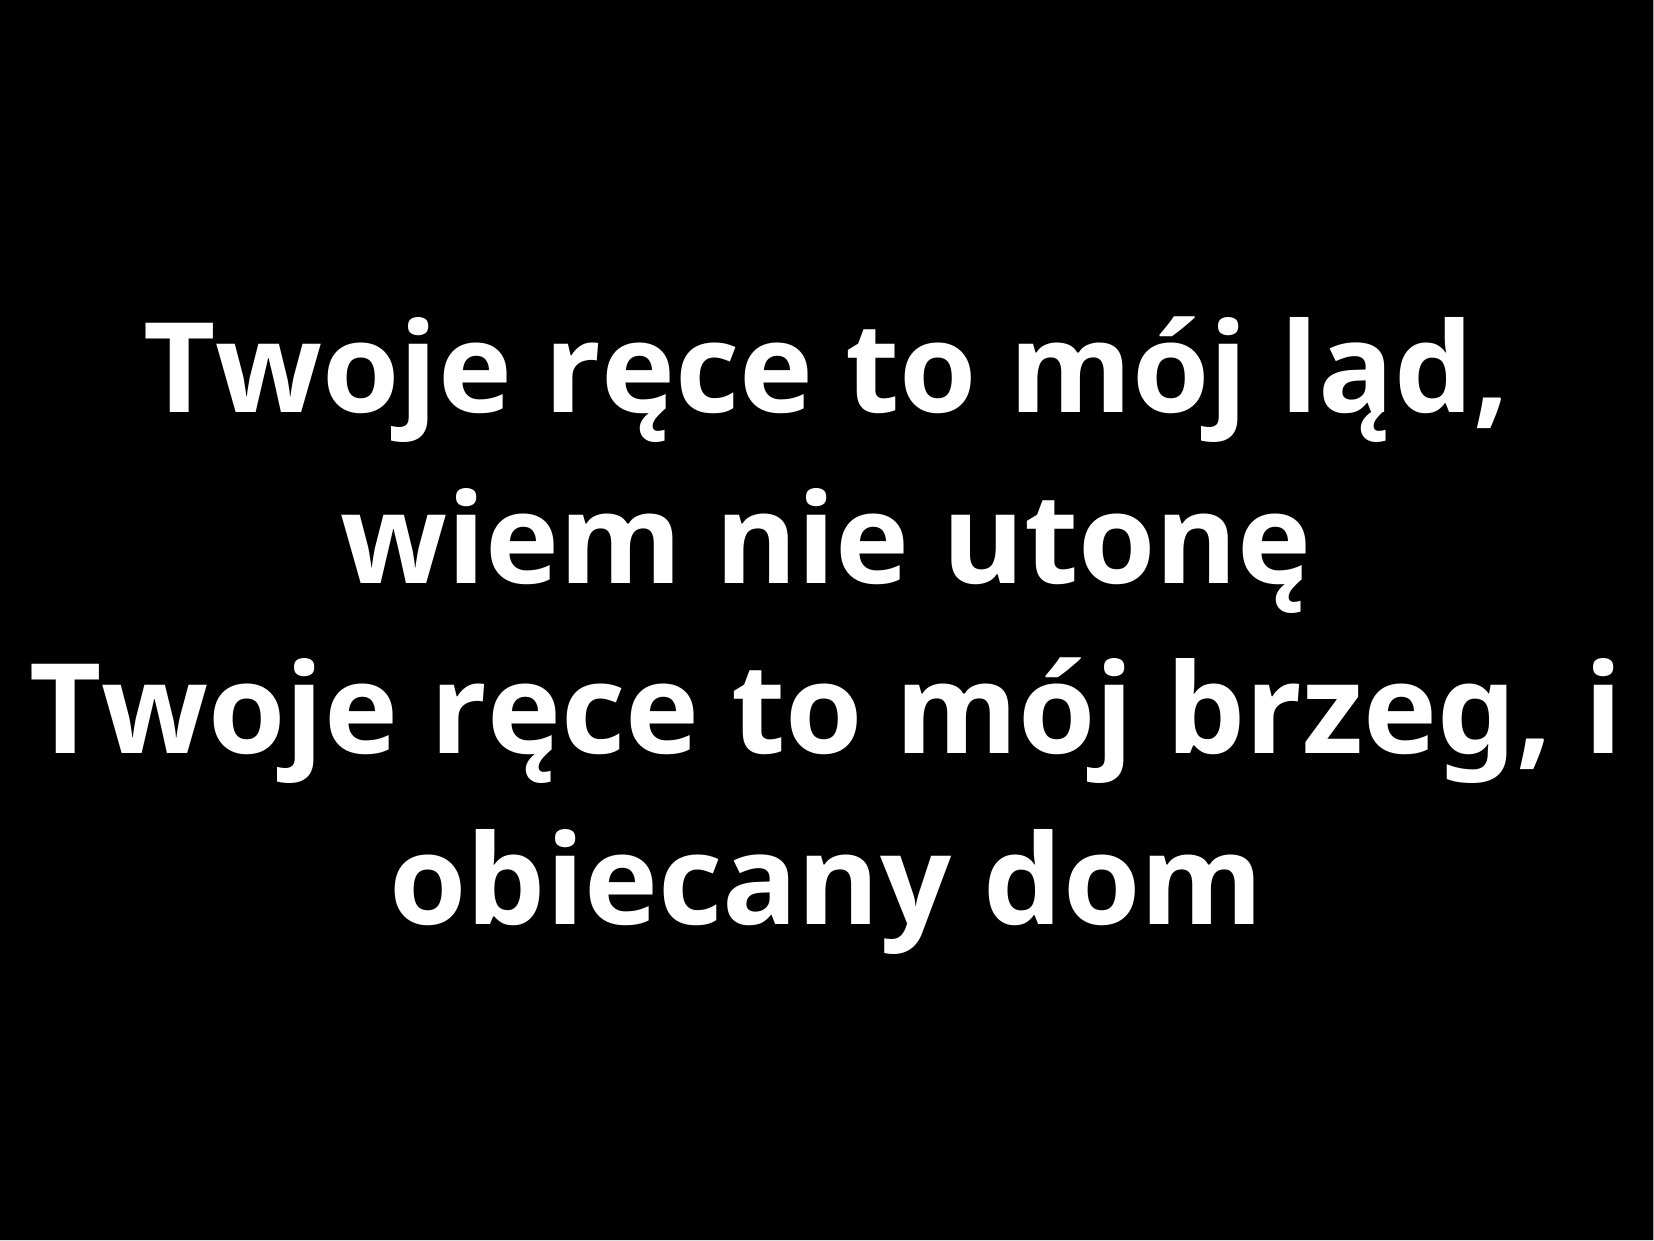

# Twoje ręce to mój ląd, wiem nie utonę Twoje ręce to mój brzeg, i obiecany dom